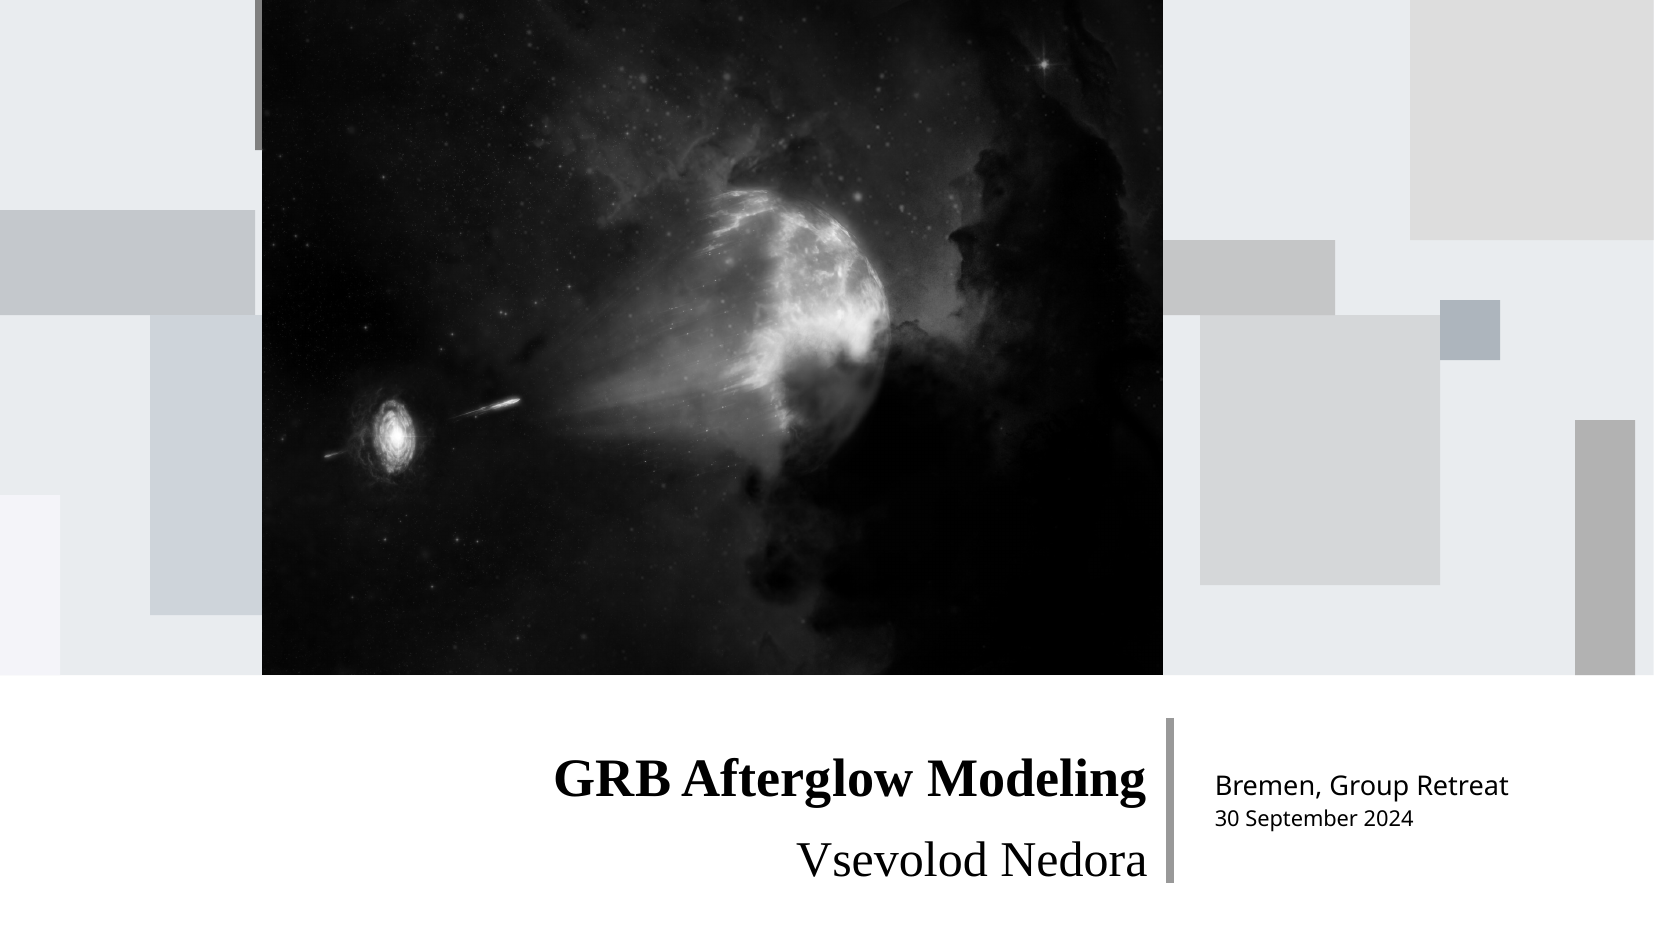

GRB Afterglow Modeling
Vsevolod Nedora
Bremen, Group Retreat
30 September 2024